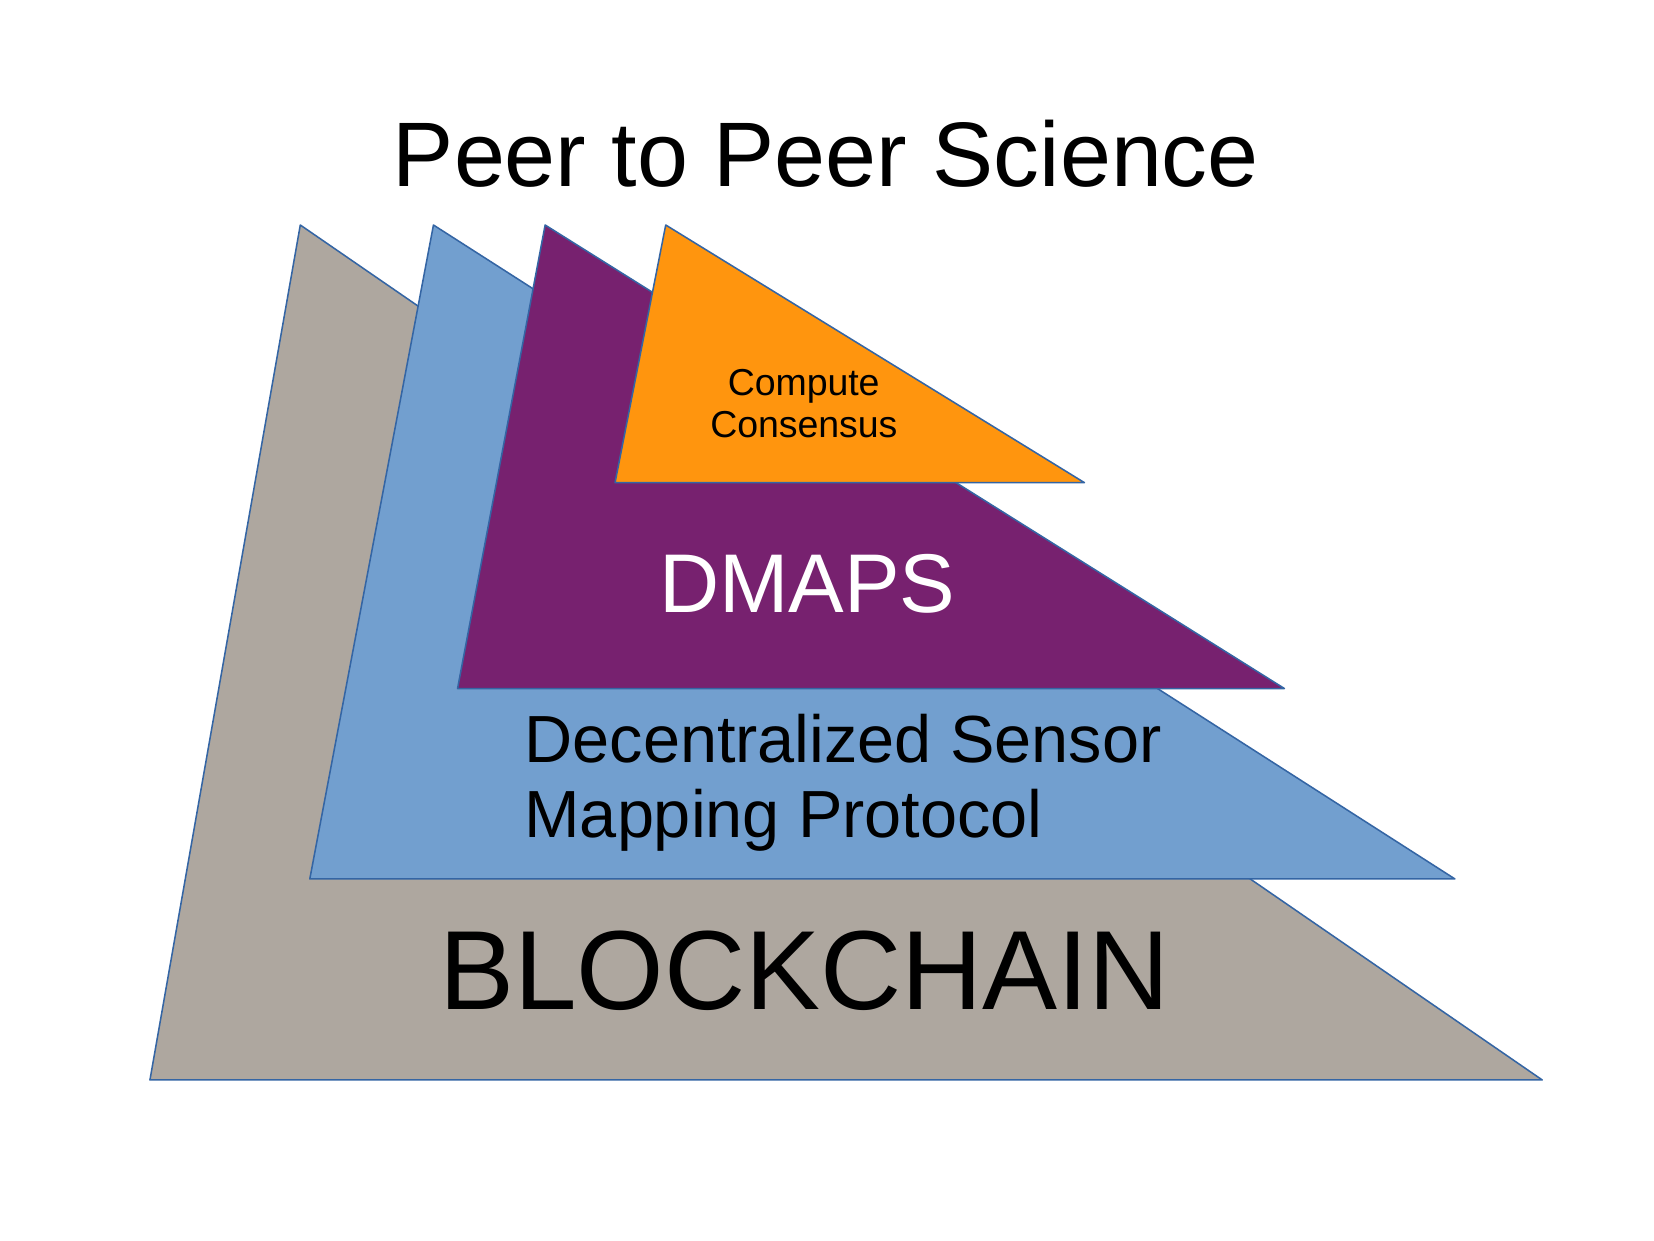

# Peer to Peer Science
Compute
Consensus
DMAPS
Decentralized Sensor Mapping Protocol
BLOCKCHAIN